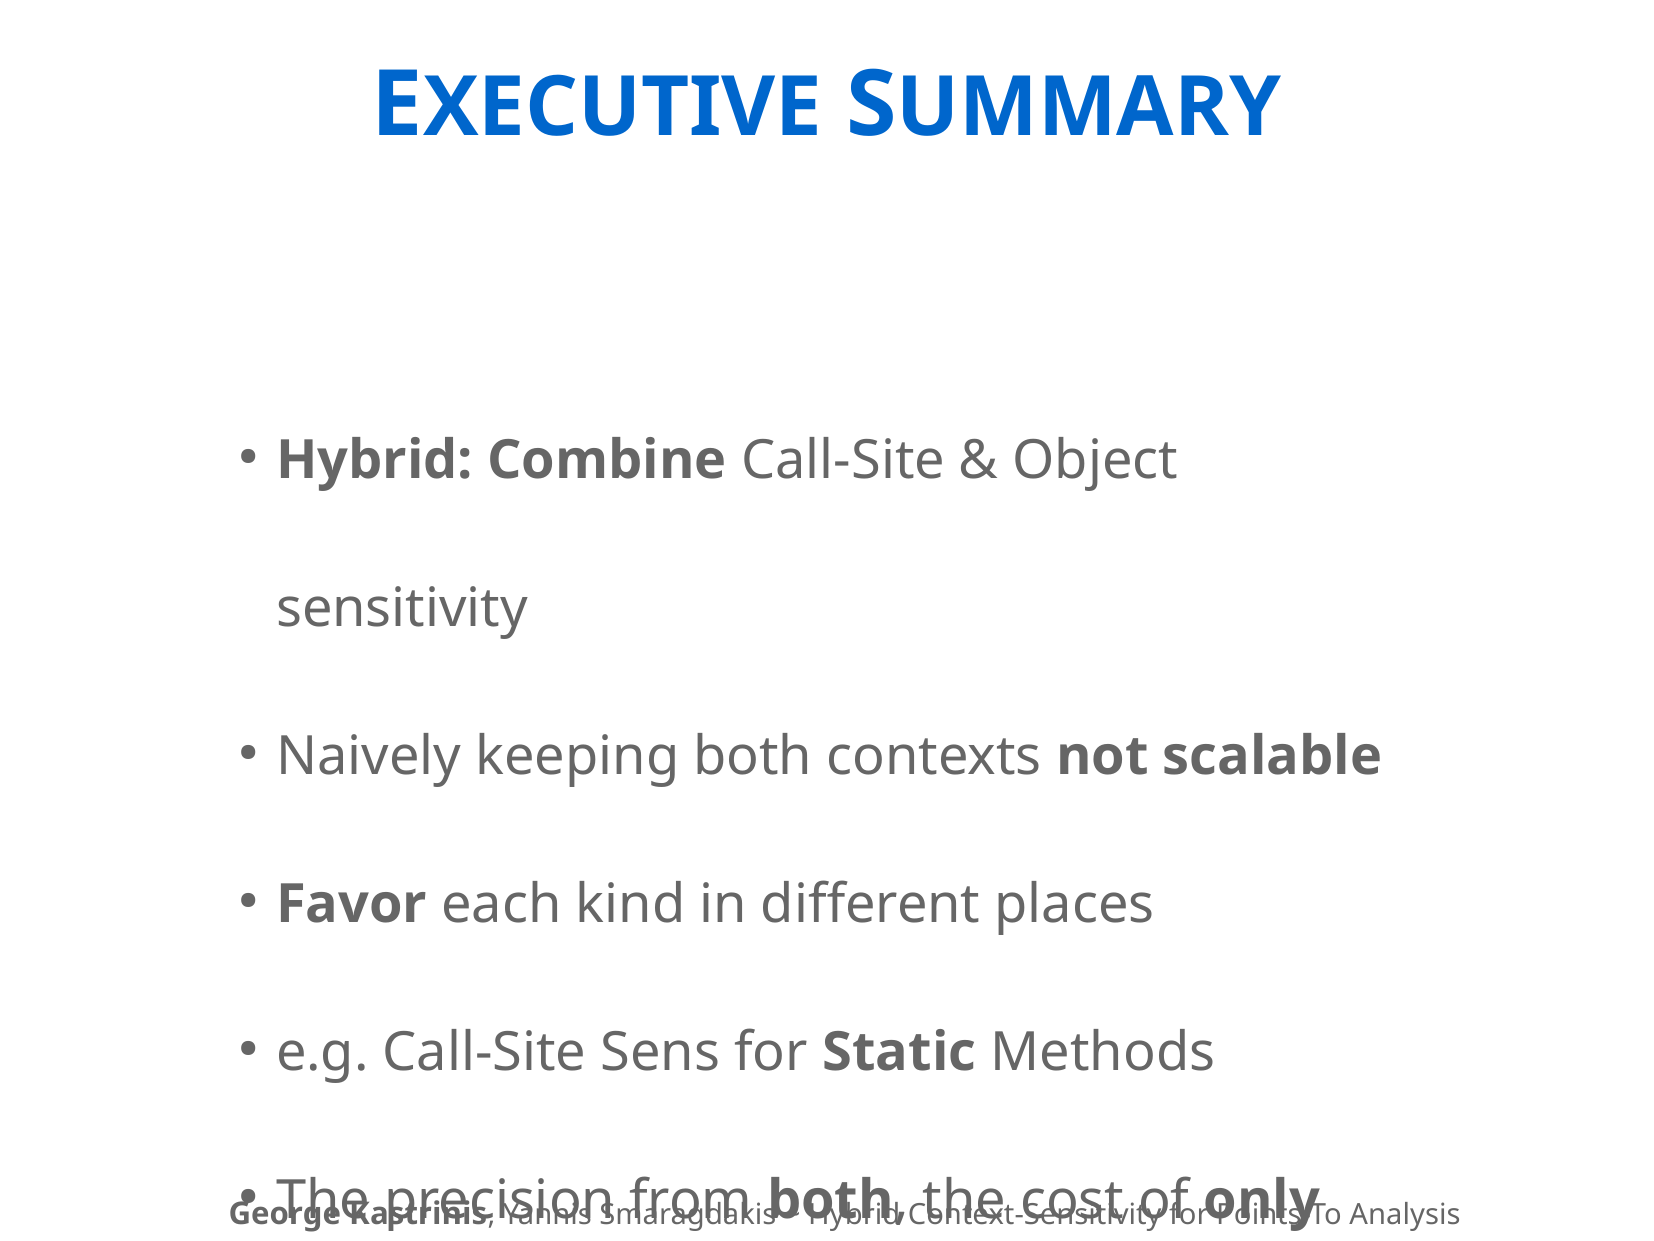

EXECUTIVE SUMMARY
Hybrid: Combine Call-Site & Object sensitivity
Naively keeping both contexts not scalable
Favor each kind in different places
e.g. Call-Site Sens for Static Methods
The precision from both, the cost of only one